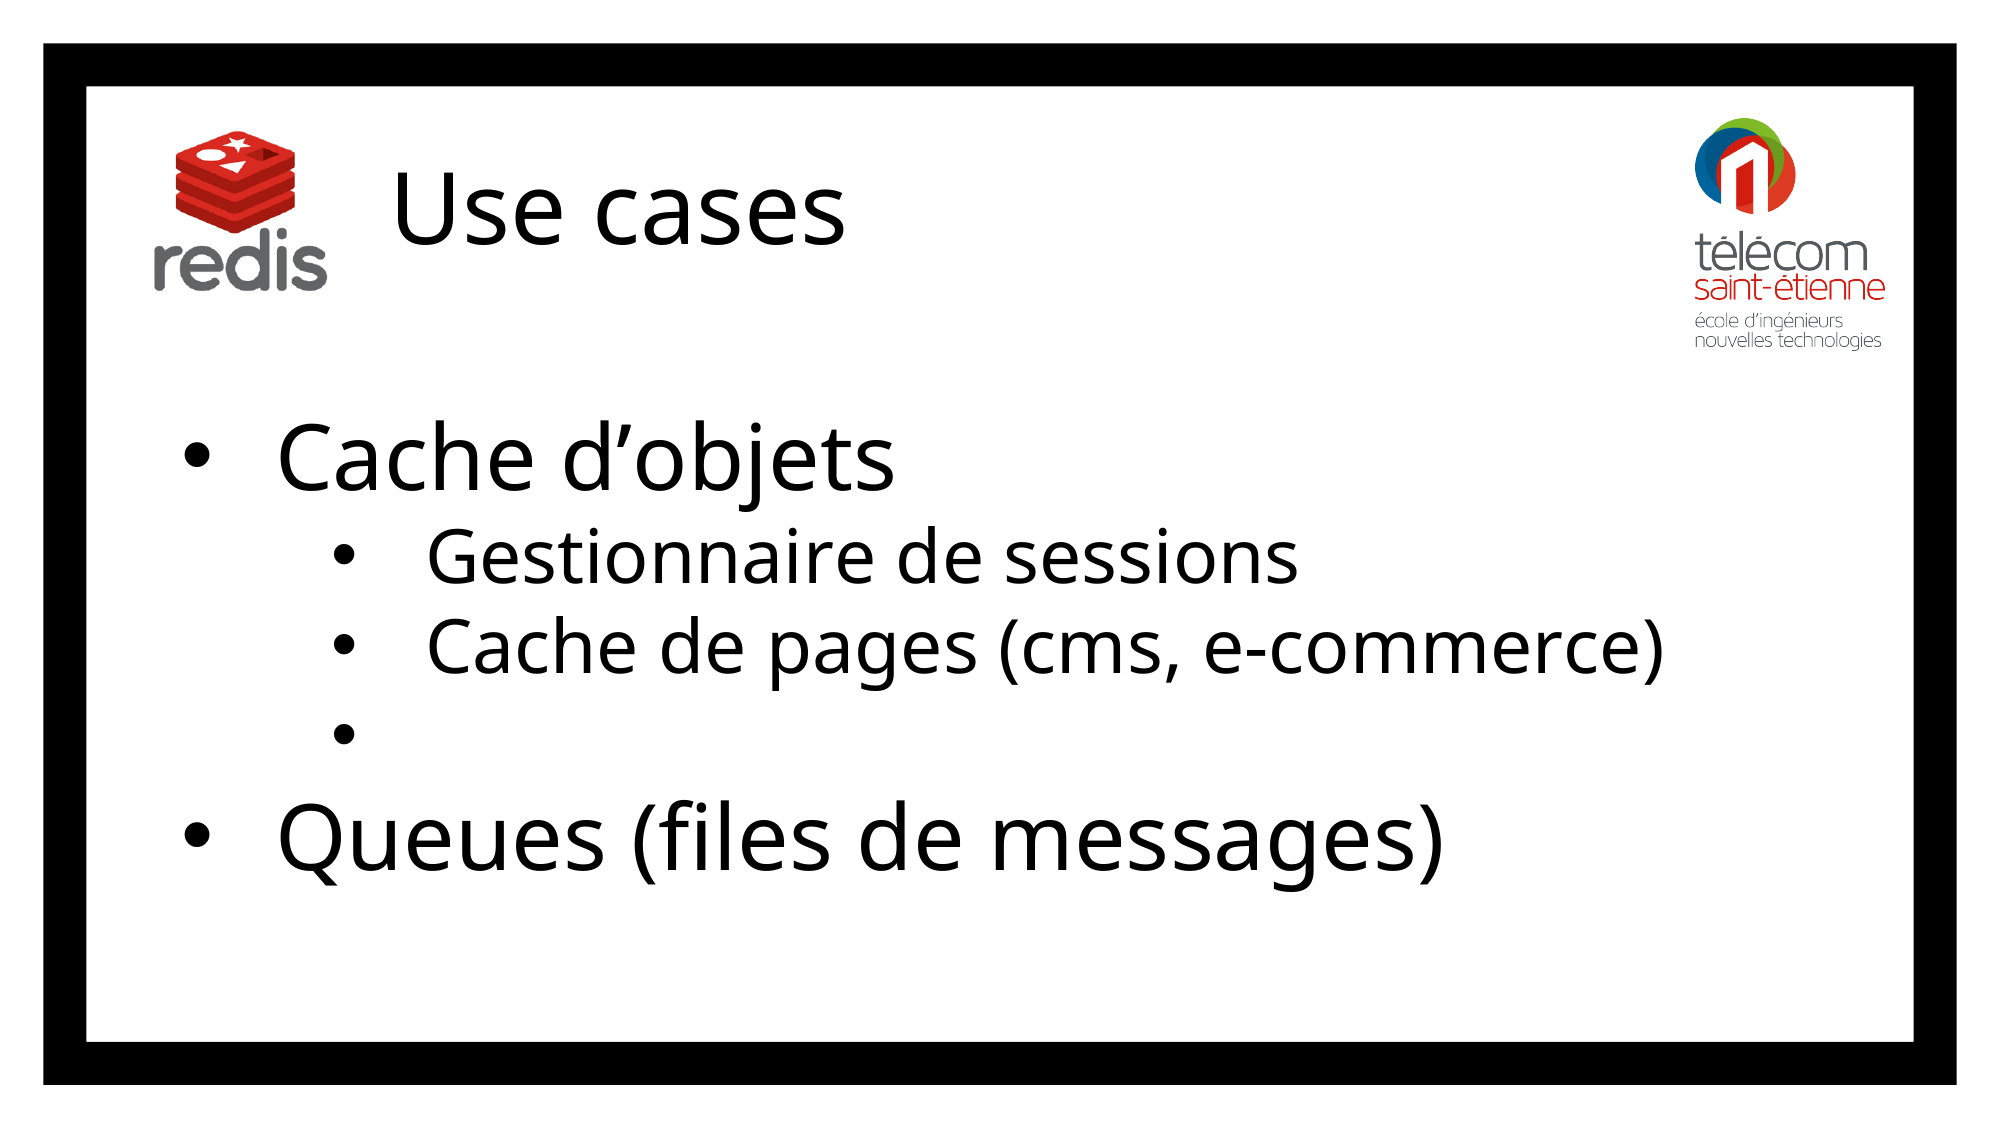

# Use cases
Cache d’objets
Gestionnaire de sessions
Cache de pages (cms, e-commerce)
Queues (files de messages)